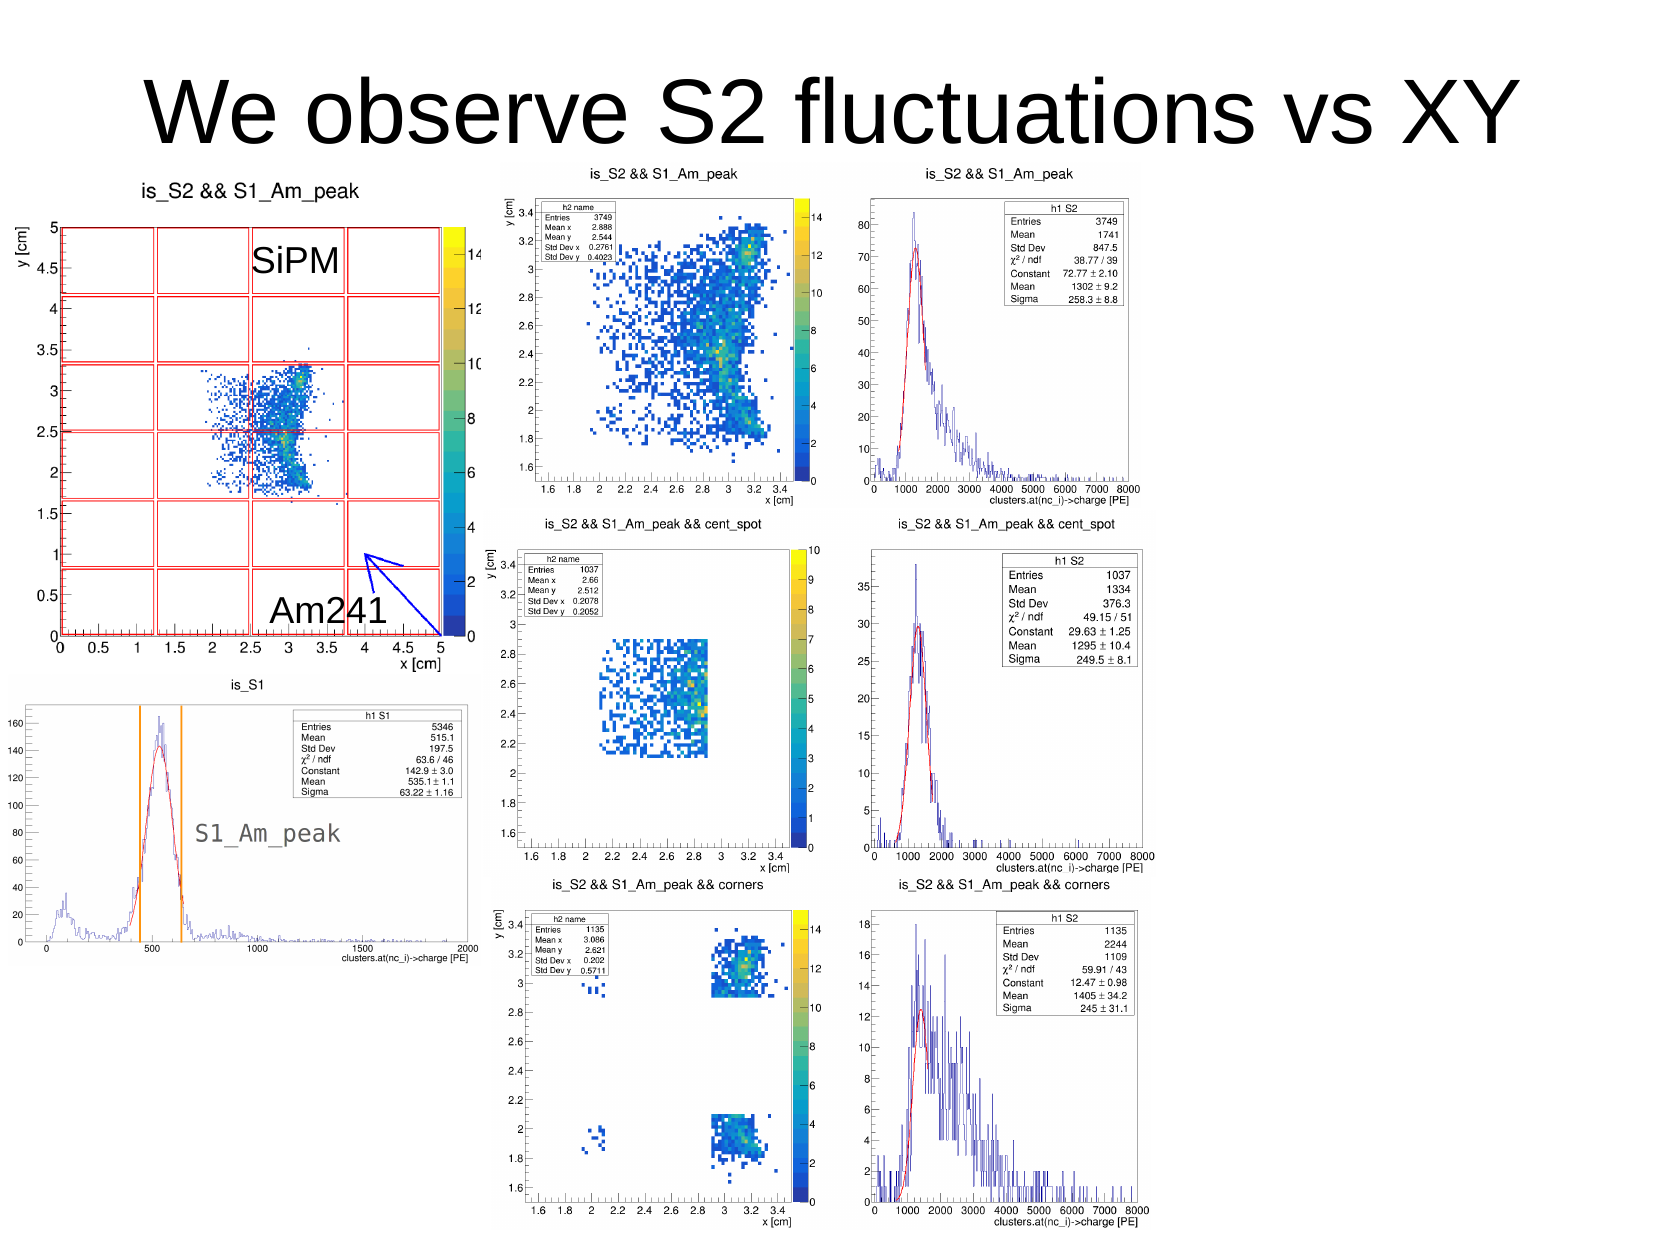

# We observe S2 fluctuations vs XY
SiPM
Am241